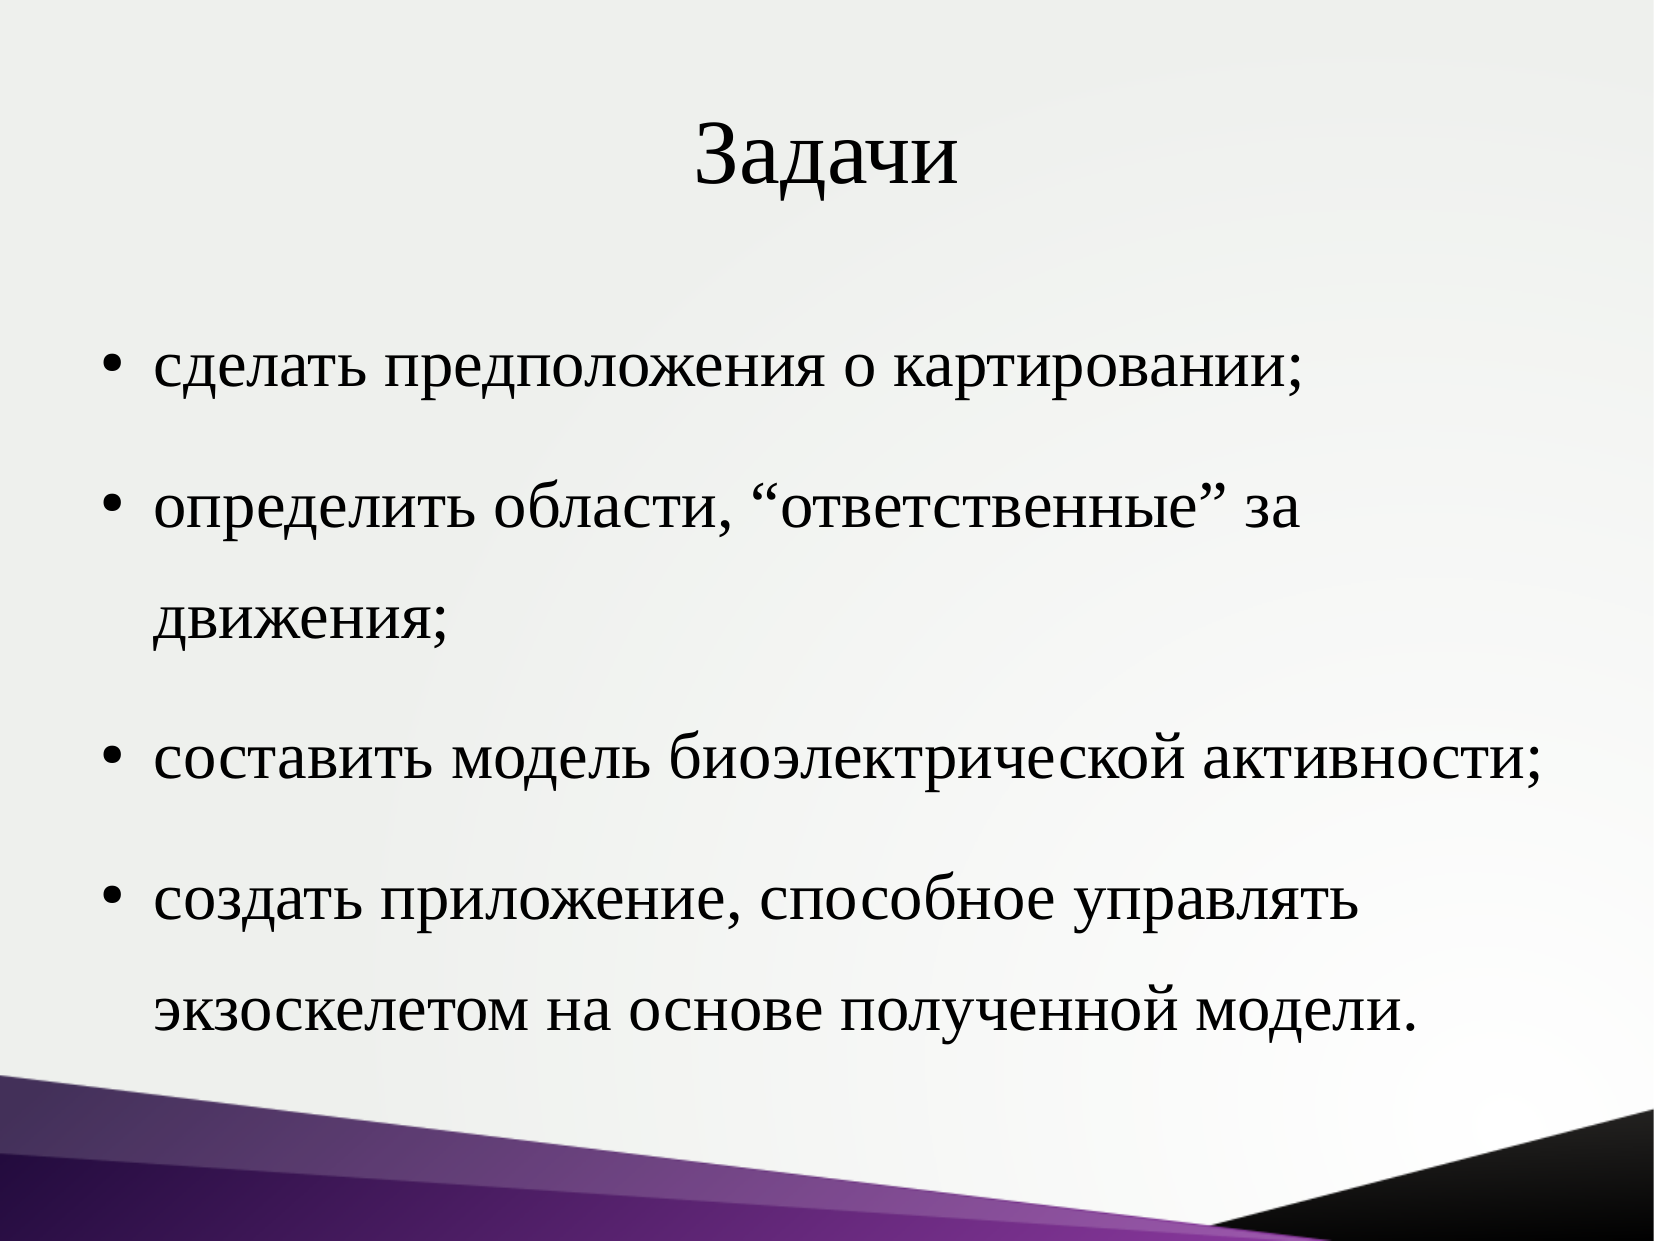

# Задачи
сделать предположения о картировании;
определить области, “ответственные” за движения;
составить модель биоэлектрической активности;
создать приложение, способное управлять экзоскелетом на основе полученной модели.